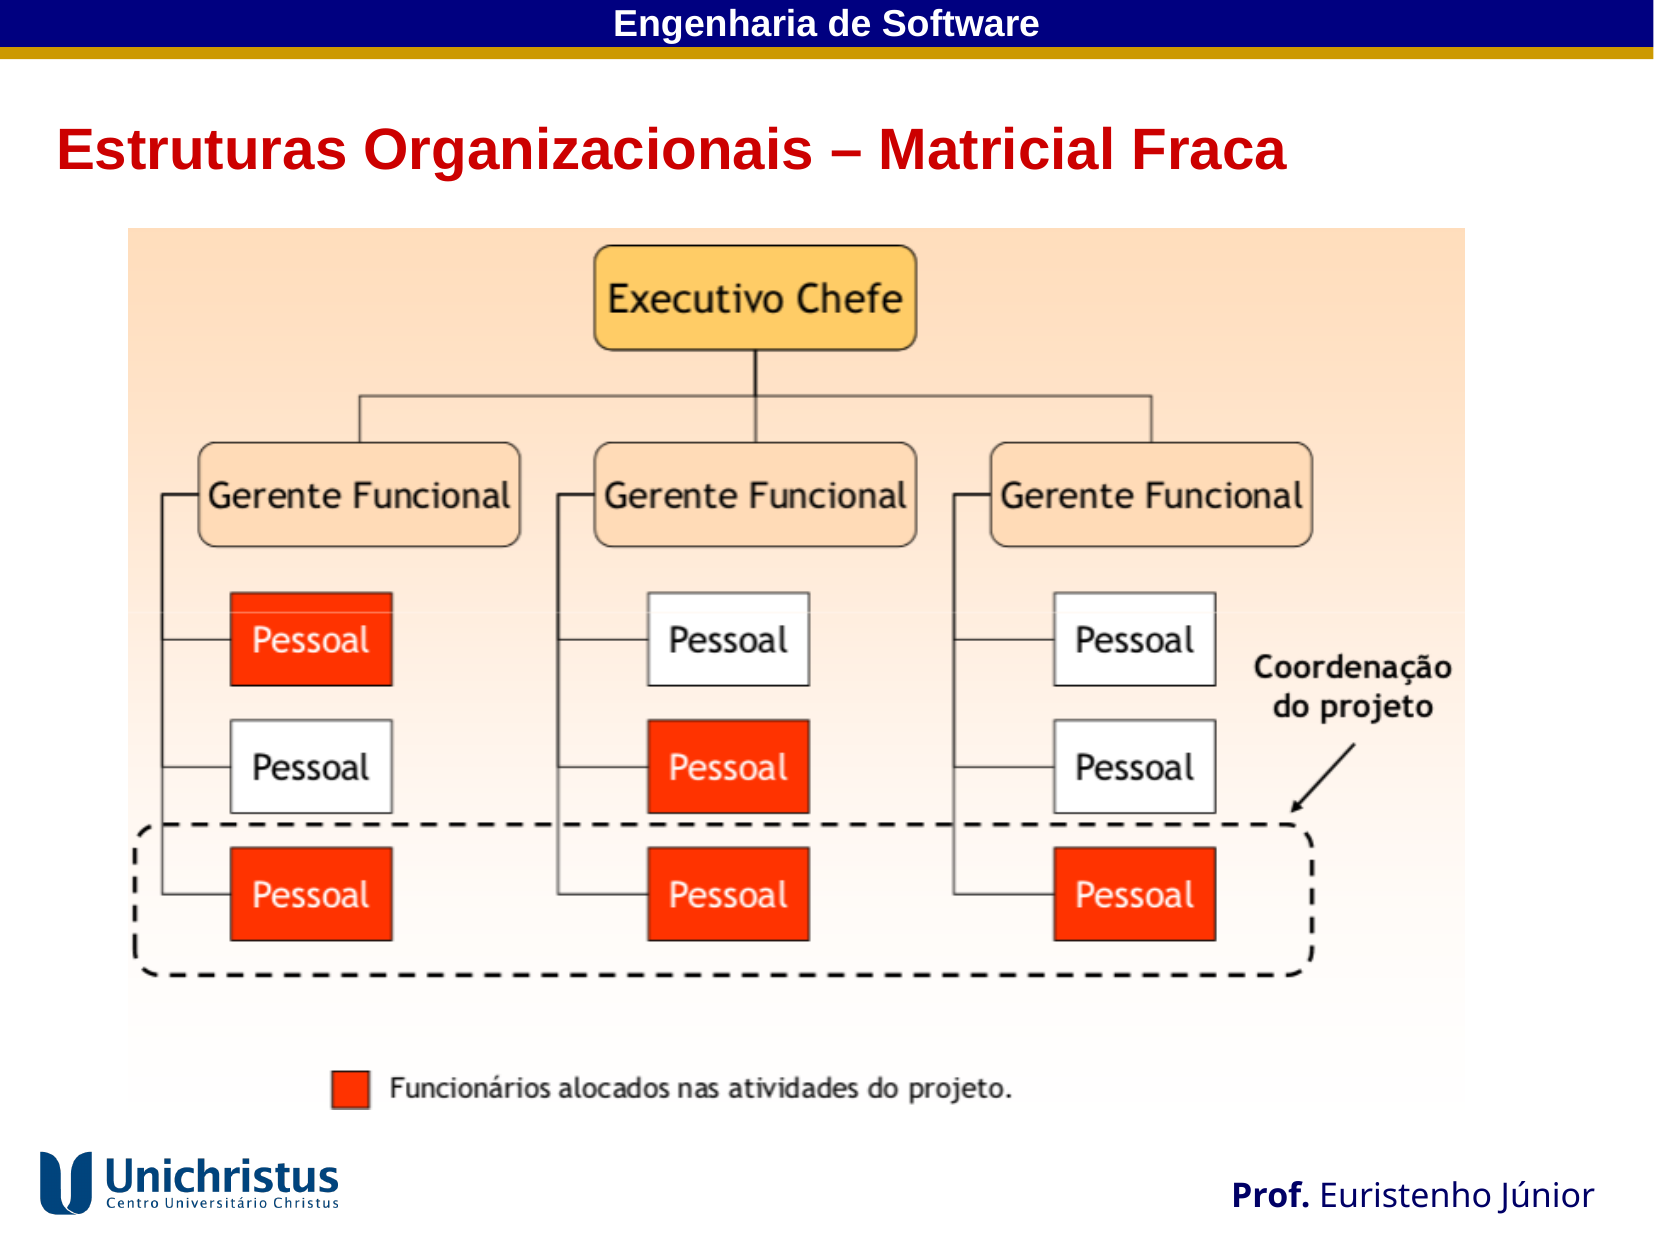

Engenharia de Software
Estruturas Organizacionais – Matricial Fraca
Prof. Euristenho Júnior